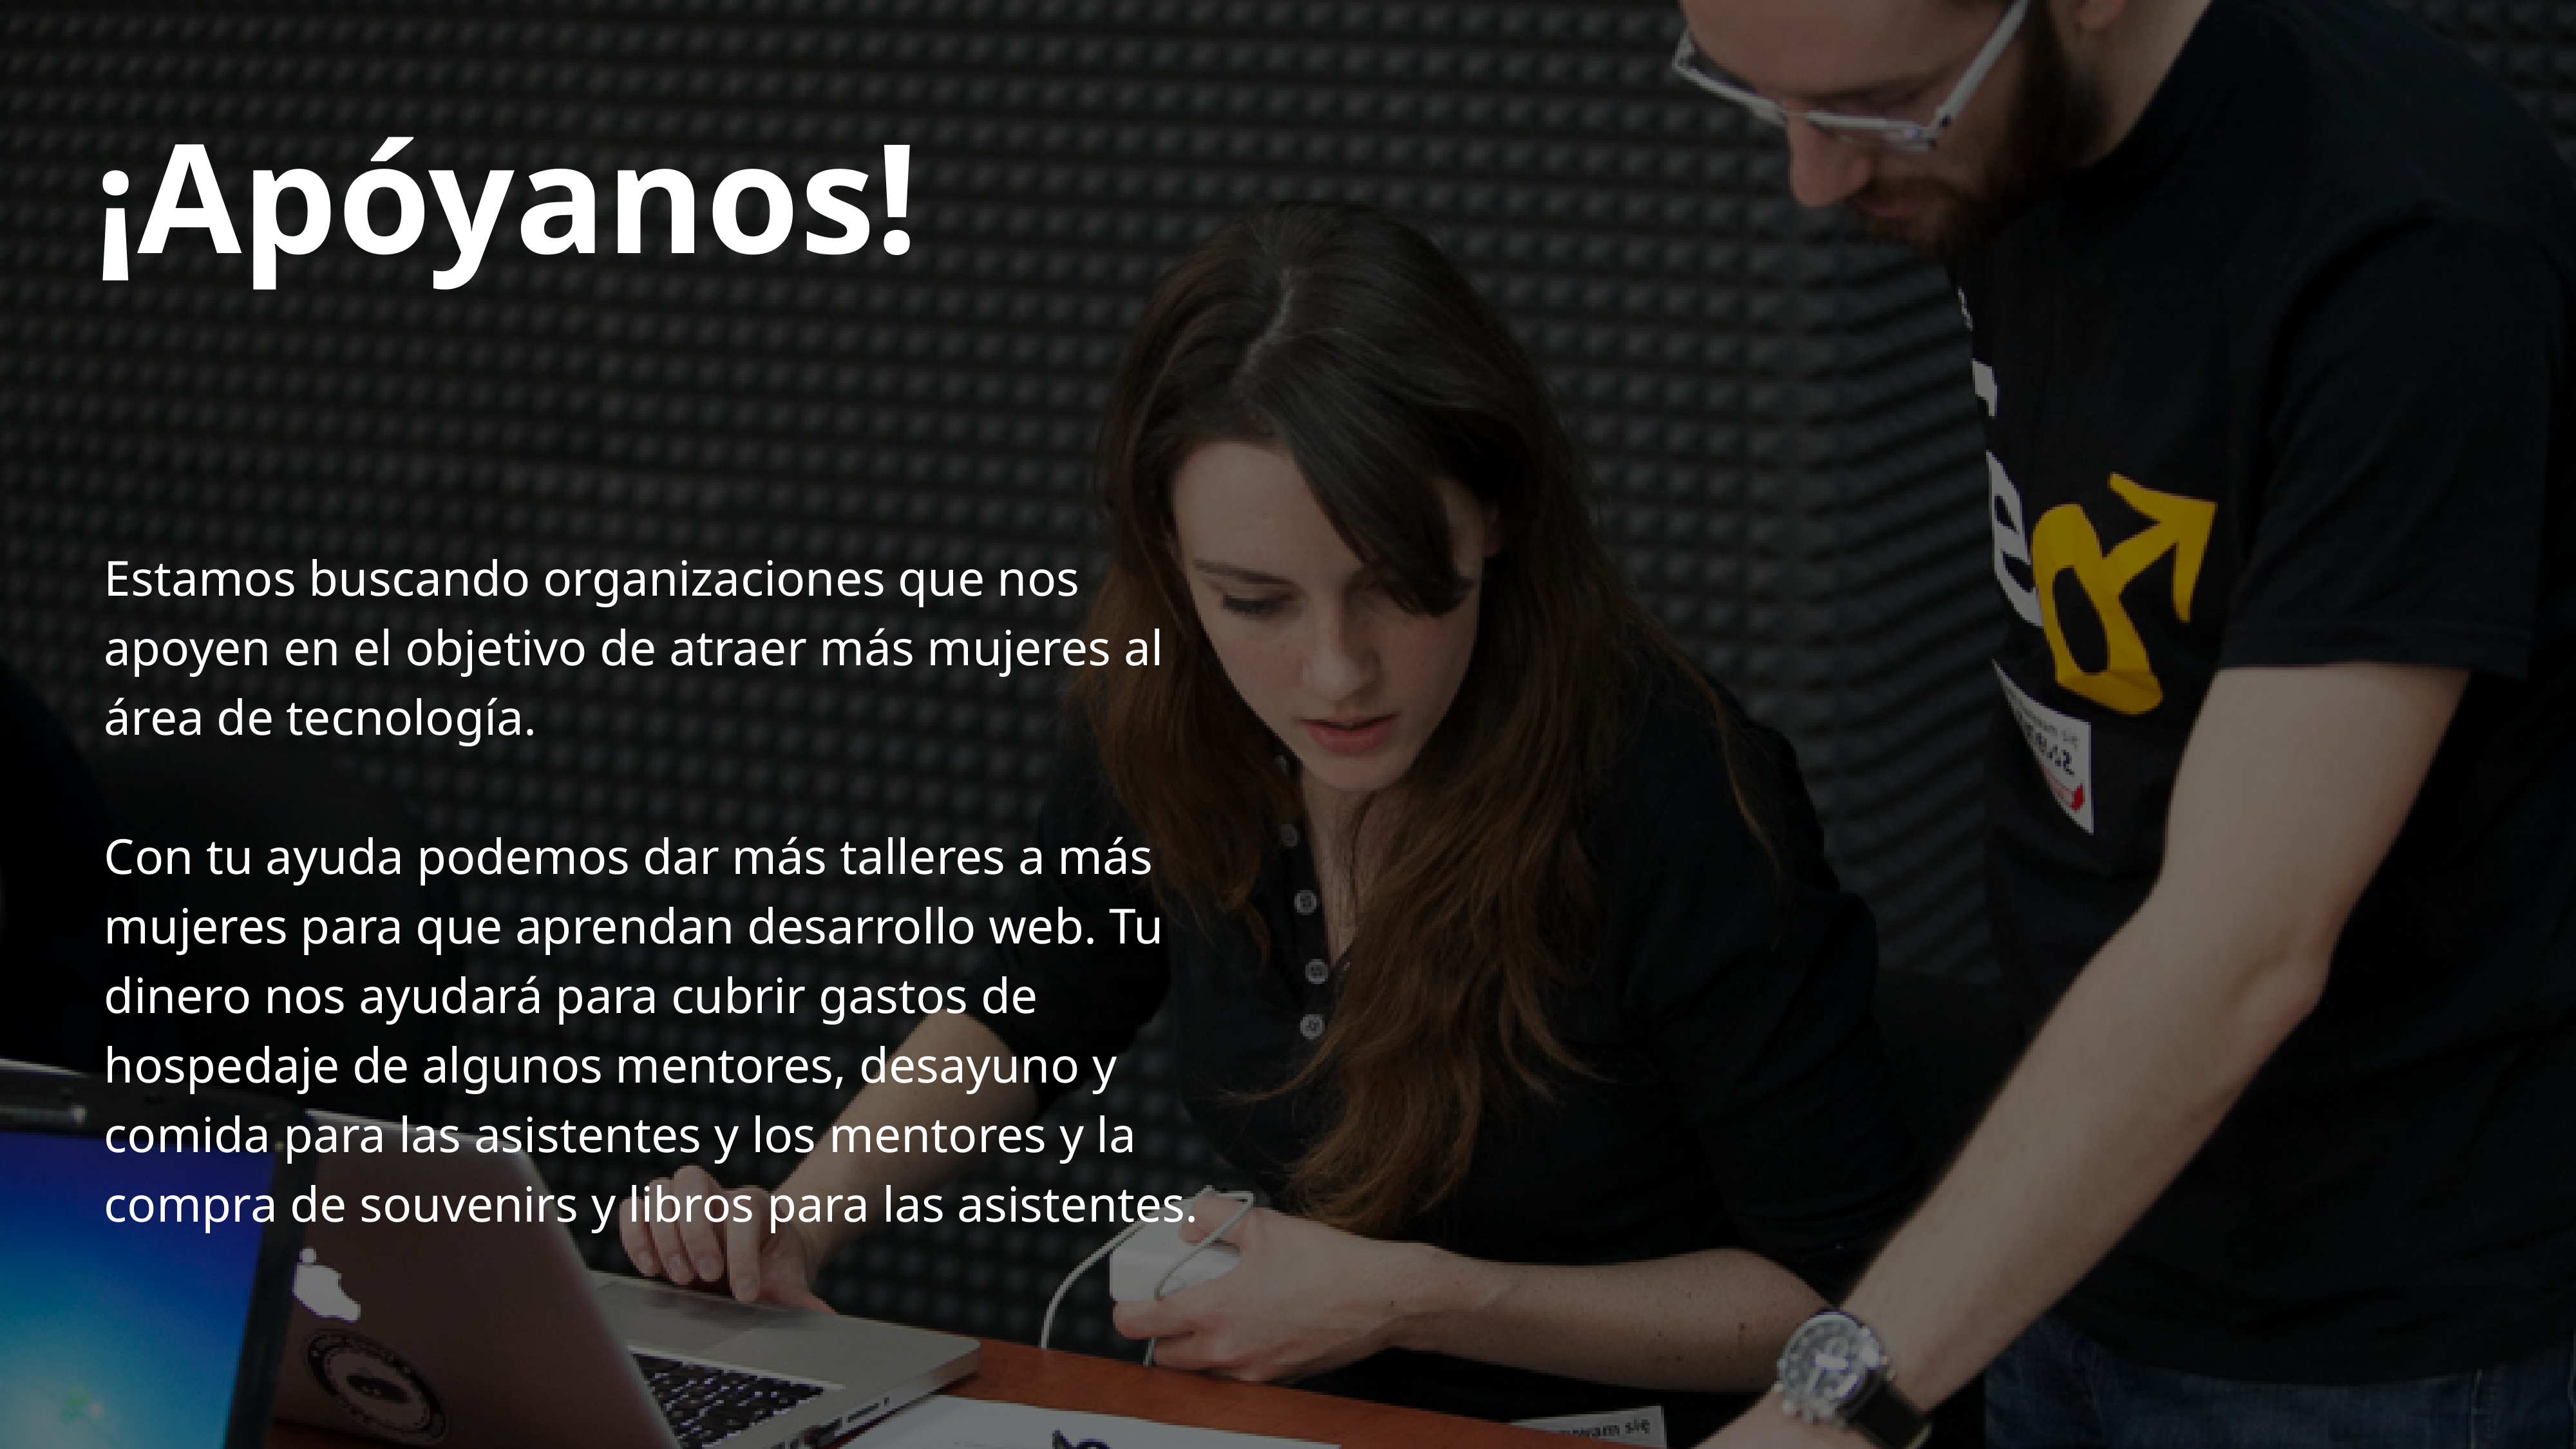

# ¡Apóyanos!
Estamos buscando organizaciones que nos apoyen en el objetivo de atraer más mujeres al área de tecnología.
Con tu ayuda podemos dar más talleres a más mujeres para que aprendan desarrollo web. Tu dinero nos ayudará para cubrir gastos de hospedaje de algunos mentores, desayuno y comida para las asistentes y los mentores y la compra de souvenirs y libros para las asistentes.